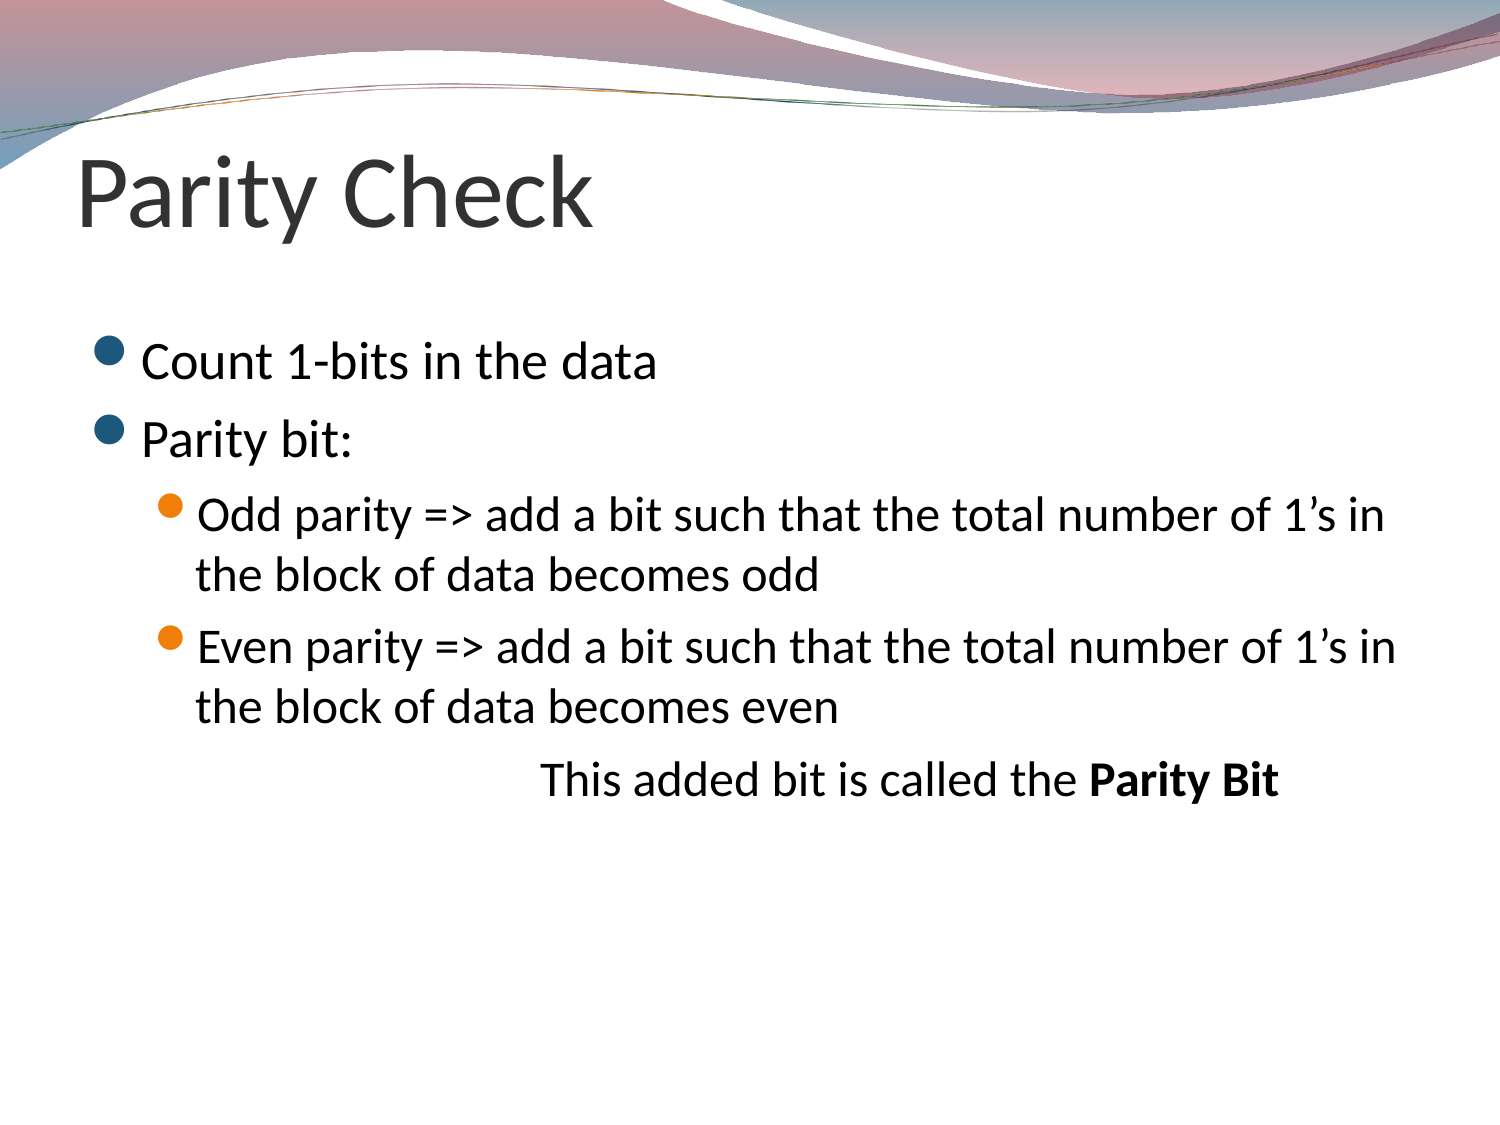

# Parity Check
Count 1-bits in the data
Parity bit:
Odd parity => add a bit such that the total number of 1’s in the block of data becomes odd
Even parity => add a bit such that the total number of 1’s in the block of data becomes even
				This added bit is called the Parity Bit